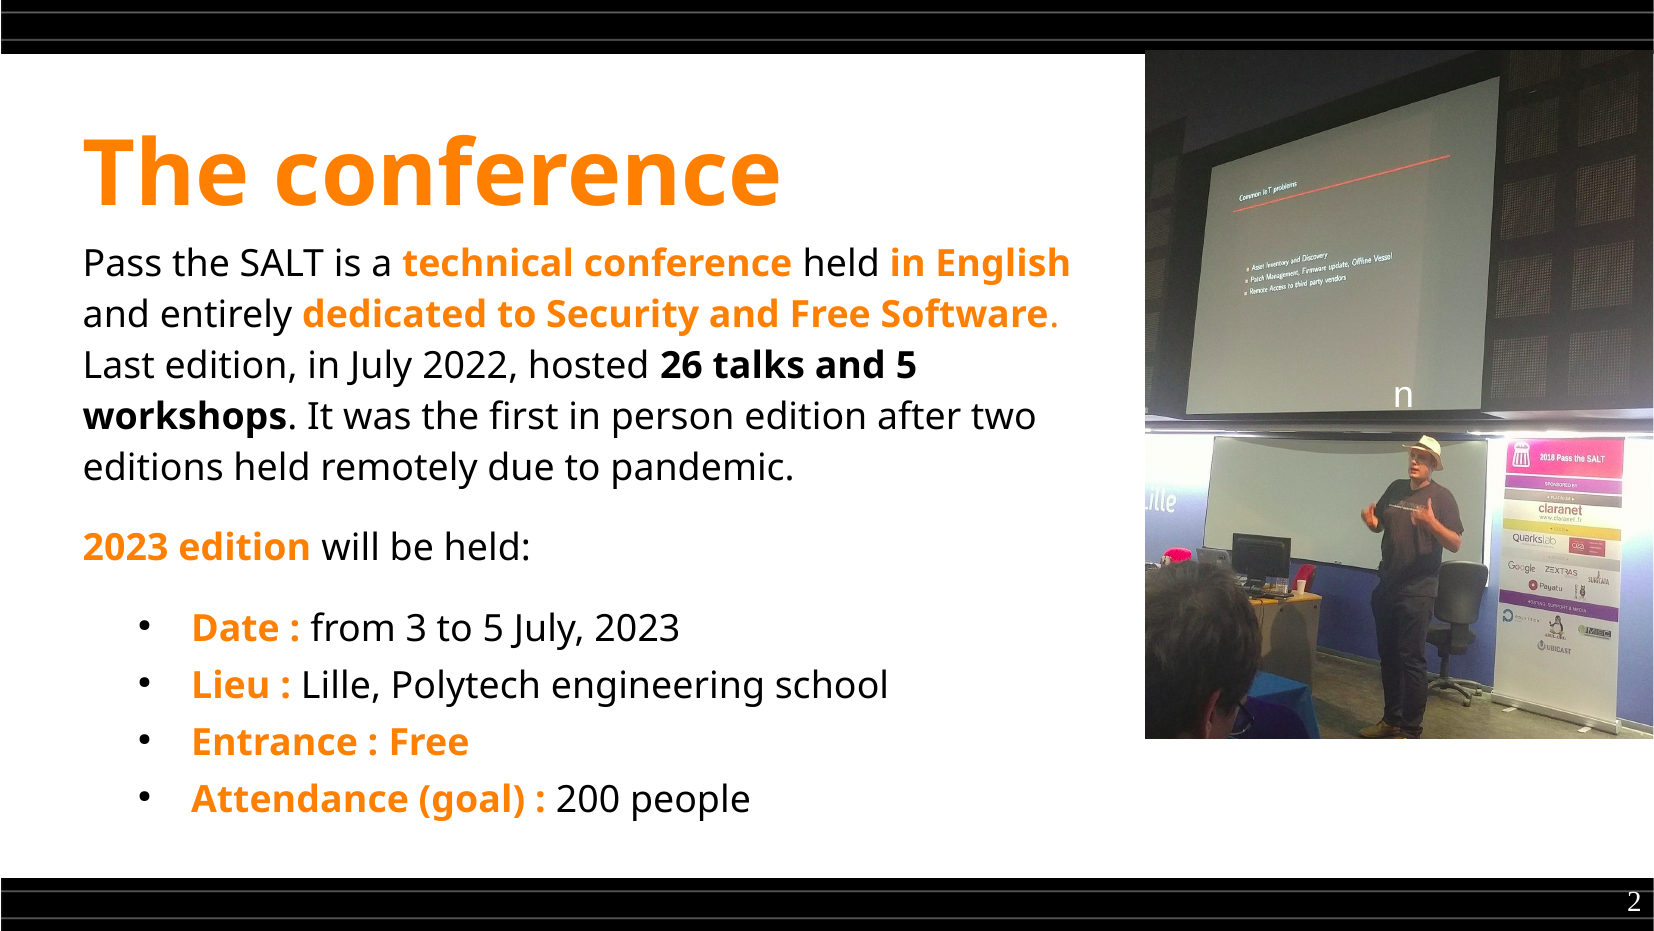

n
# The conference
Pass the SALT is a technical conference held in English and entirely dedicated to Security and Free Software. Last edition, in July 2022, hosted 26 talks and 5 workshops. It was the first in person edition after two editions held remotely due to pandemic.
2023 edition will be held:
Date : from 3 to 5 July, 2023
Lieu : Lille, Polytech engineering school
Entrance : Free
Attendance (goal) : 200 people